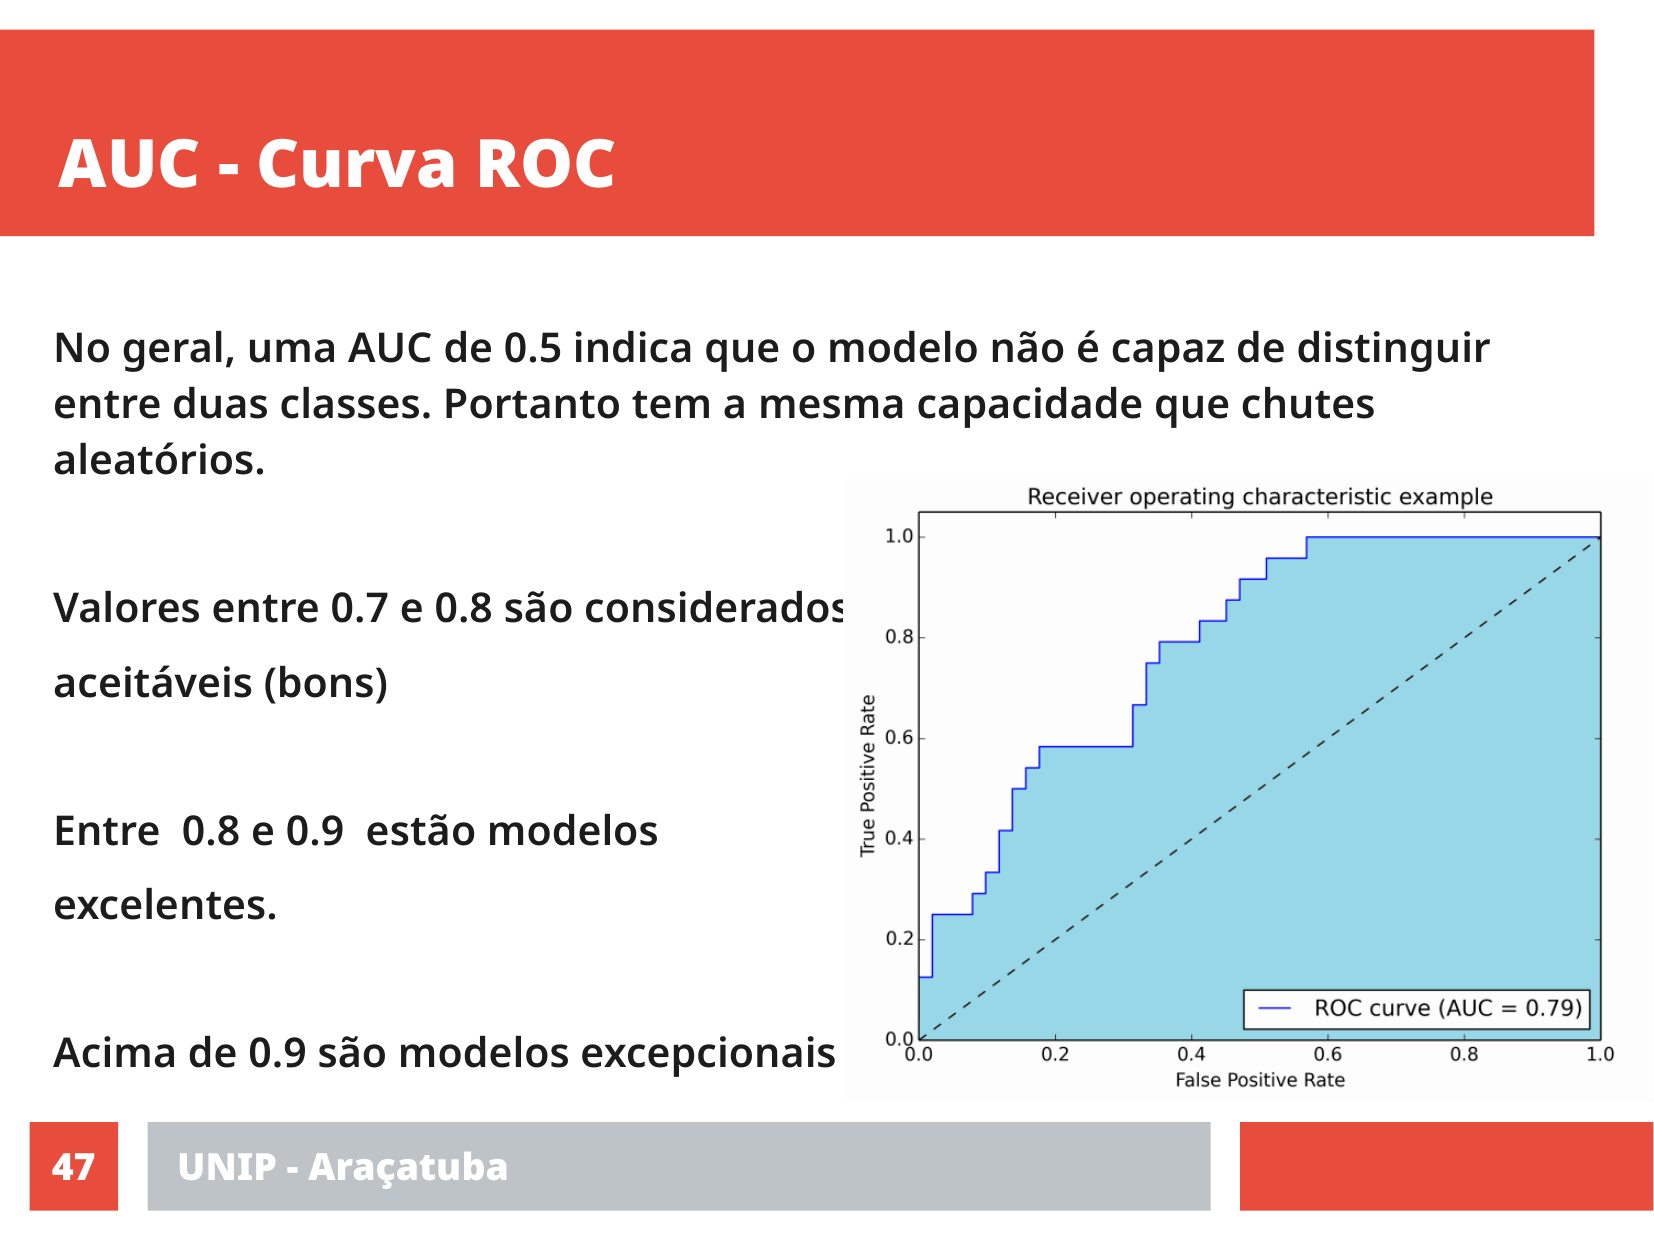

# AUC - Curva ROC
No geral, uma AUC de 0.5 indica que o modelo não é capaz de distinguir entre duas classes. Portanto tem a mesma capacidade que chutes aleatórios.
Valores entre 0.7 e 0.8 são considerados
aceitáveis (bons)
Entre 0.8 e 0.9 estão modelos
excelentes.
Acima de 0.9 são modelos excepcionais
47
UNIP - Araçatuba